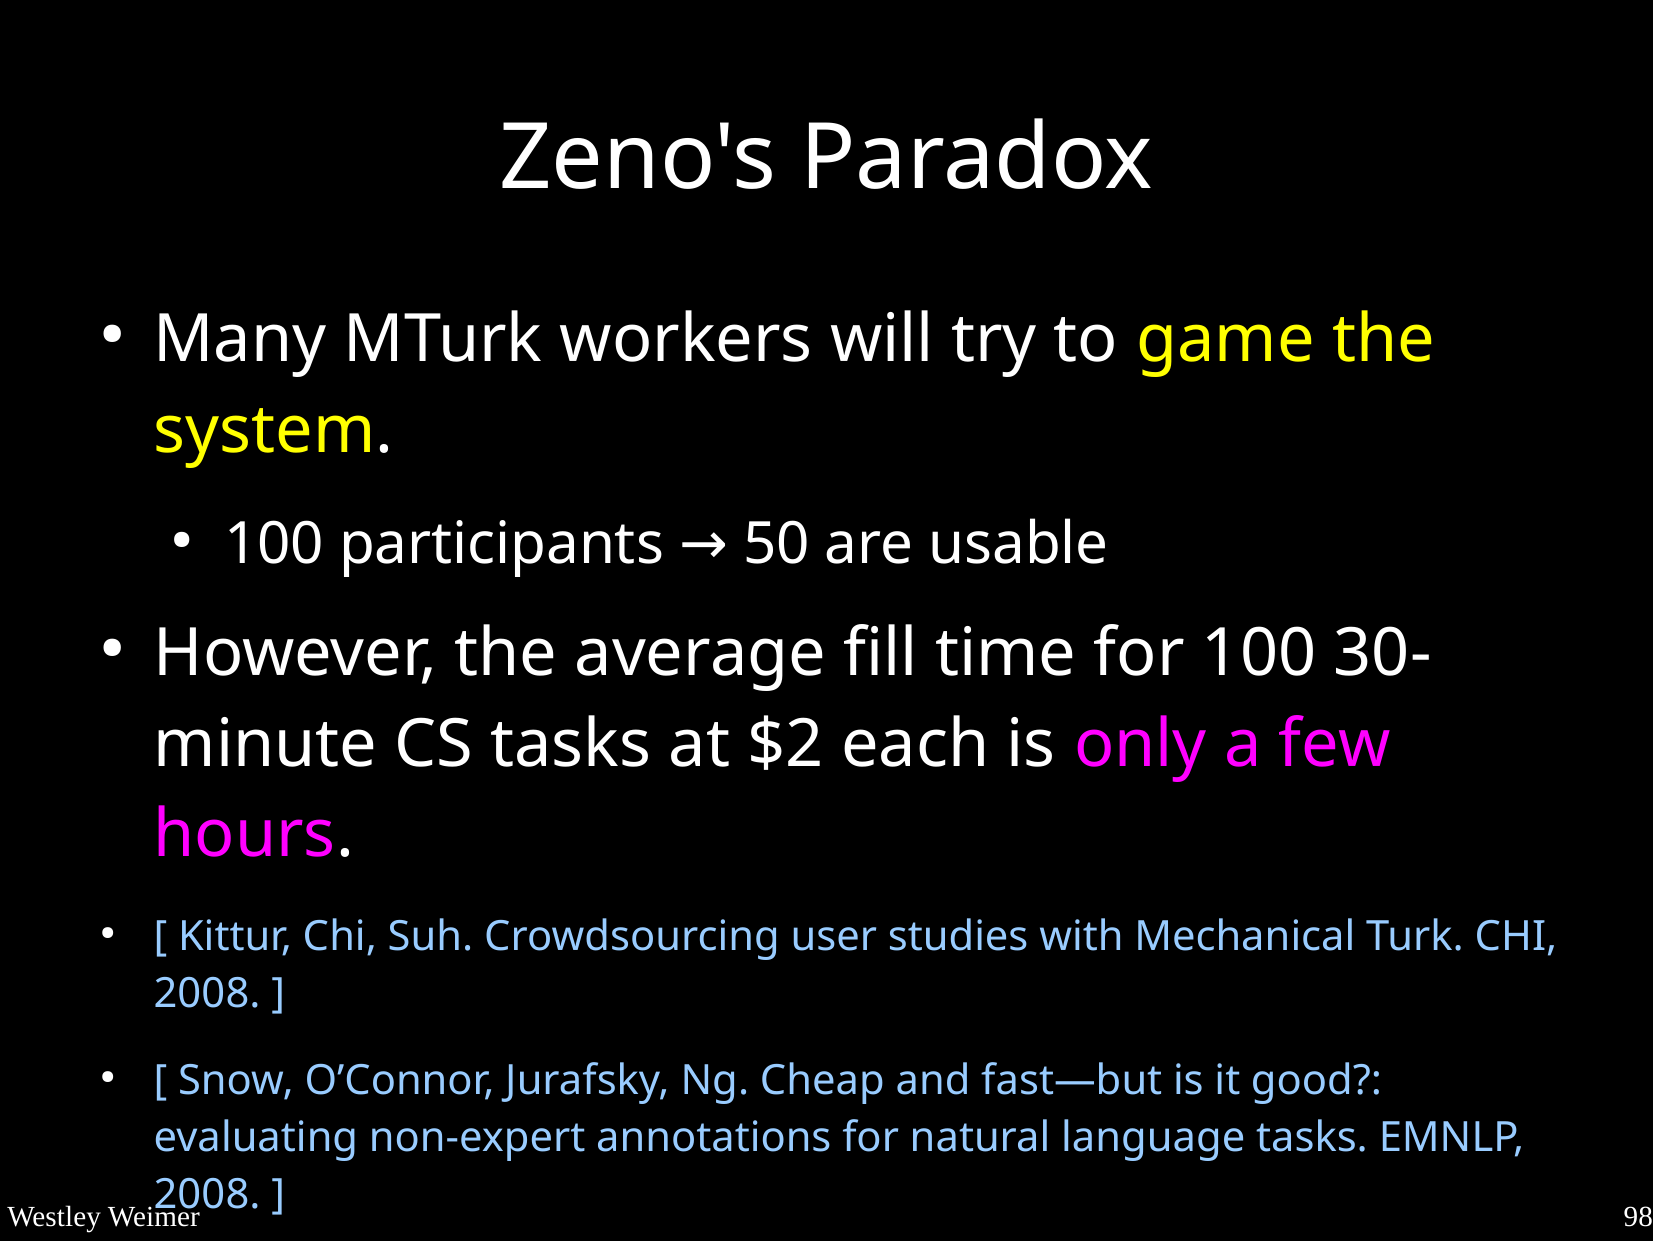

# Zeno's Paradox
Many MTurk workers will try to game the system.
100 participants → 50 are usable
However, the average fill time for 100 30-minute CS tasks at $2 each is only a few hours.
[ Kittur, Chi, Suh. Crowdsourcing user studies with Mechanical Turk. CHI, 2008. ]
[ Snow, O’Connor, Jurafsky, Ng. Cheap and fast—but is it good?: evaluating non-expert annotations for natural language tasks. EMNLP, 2008. ]
98